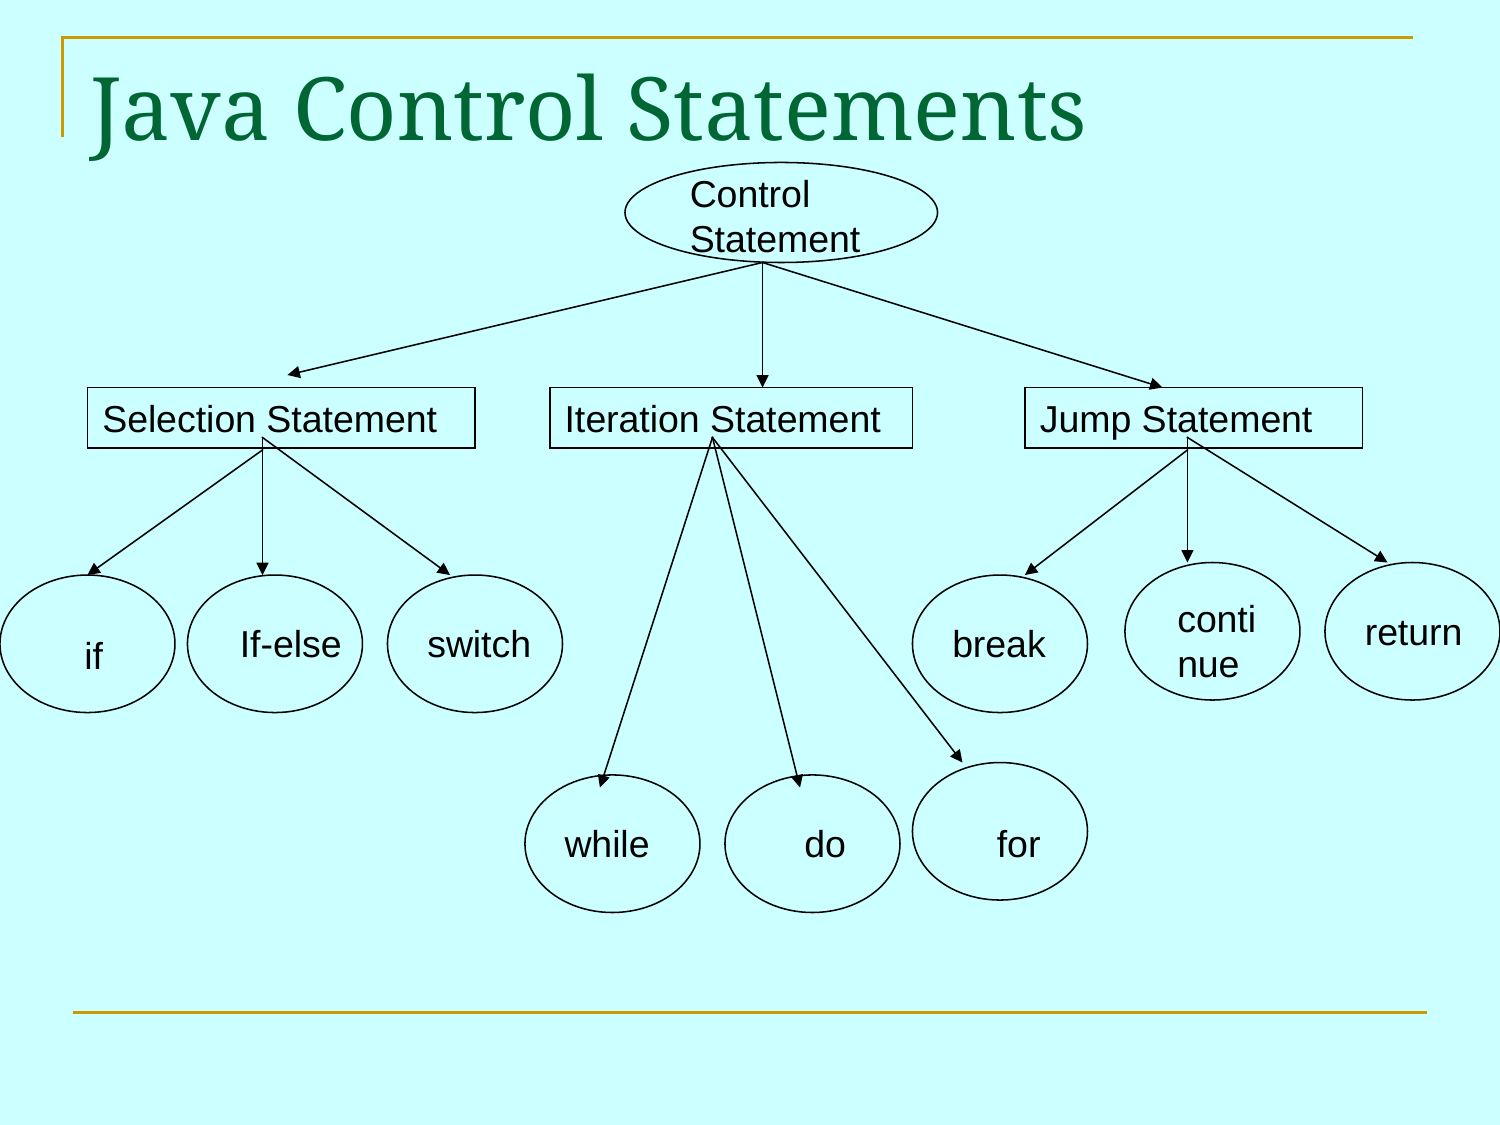

# Java Control Statements
Control Statement
Selection Statement
Iteration Statement
Jump Statement
continue
return
If-else
switch
break
while
do
for
if